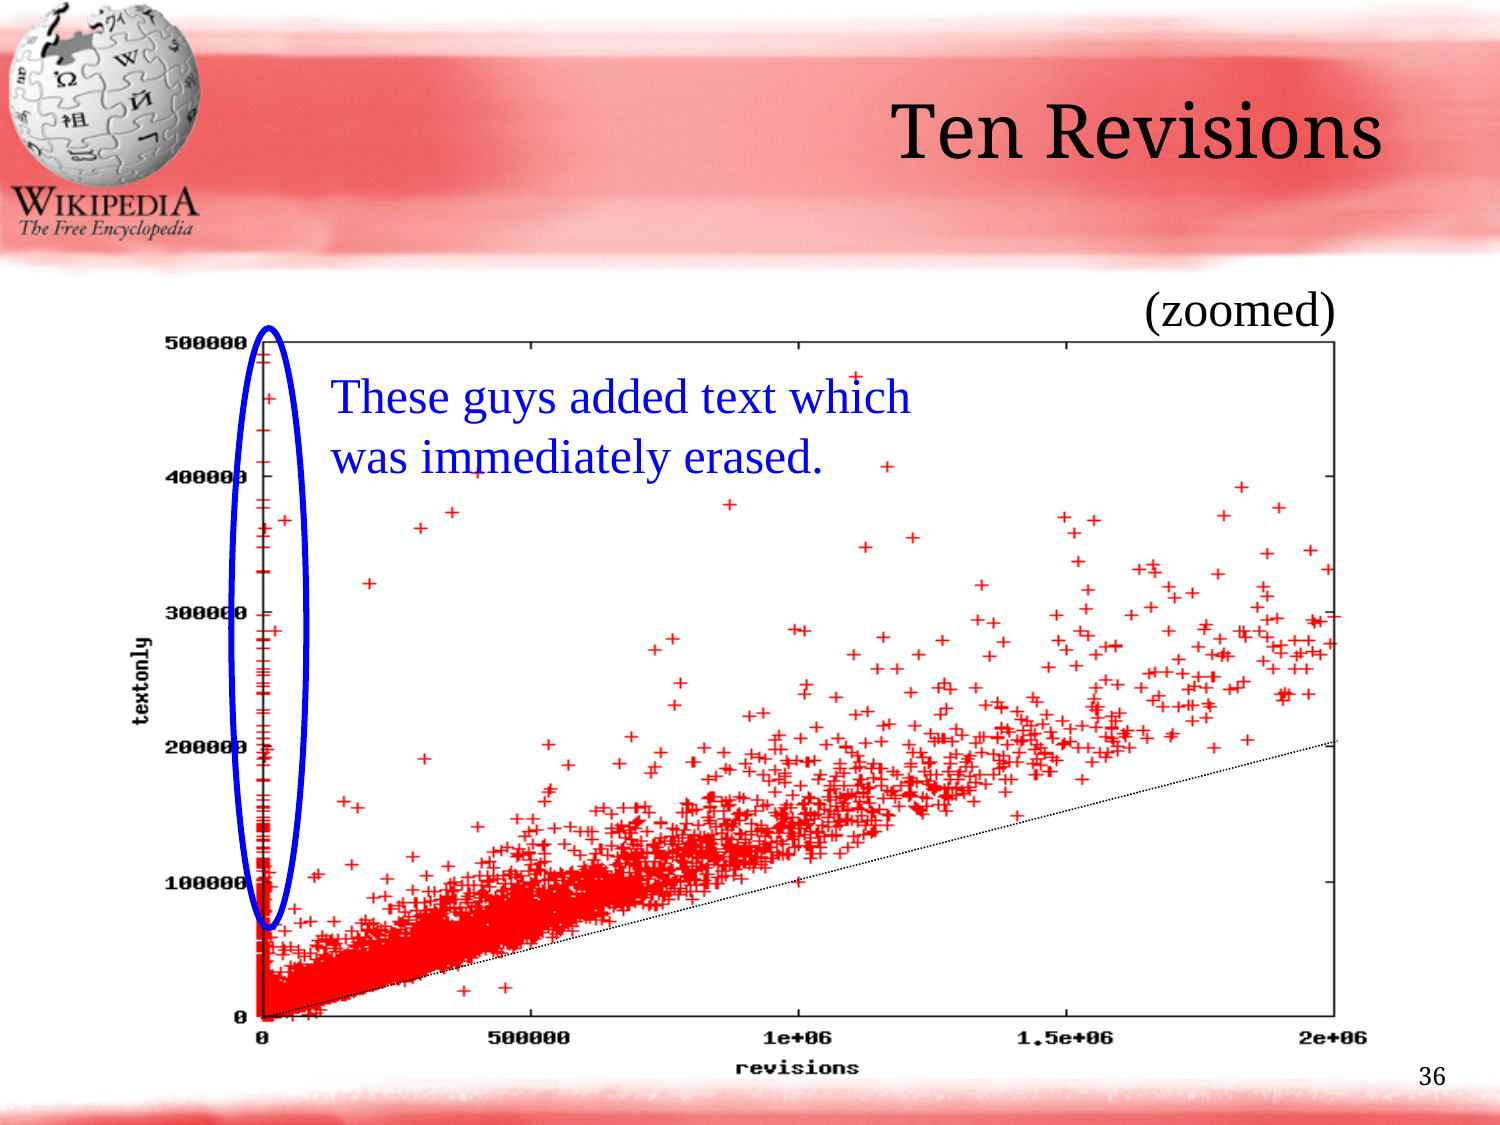

# Ten Revisions
(zoomed)‏
These guys added text which was immediately erased.
36